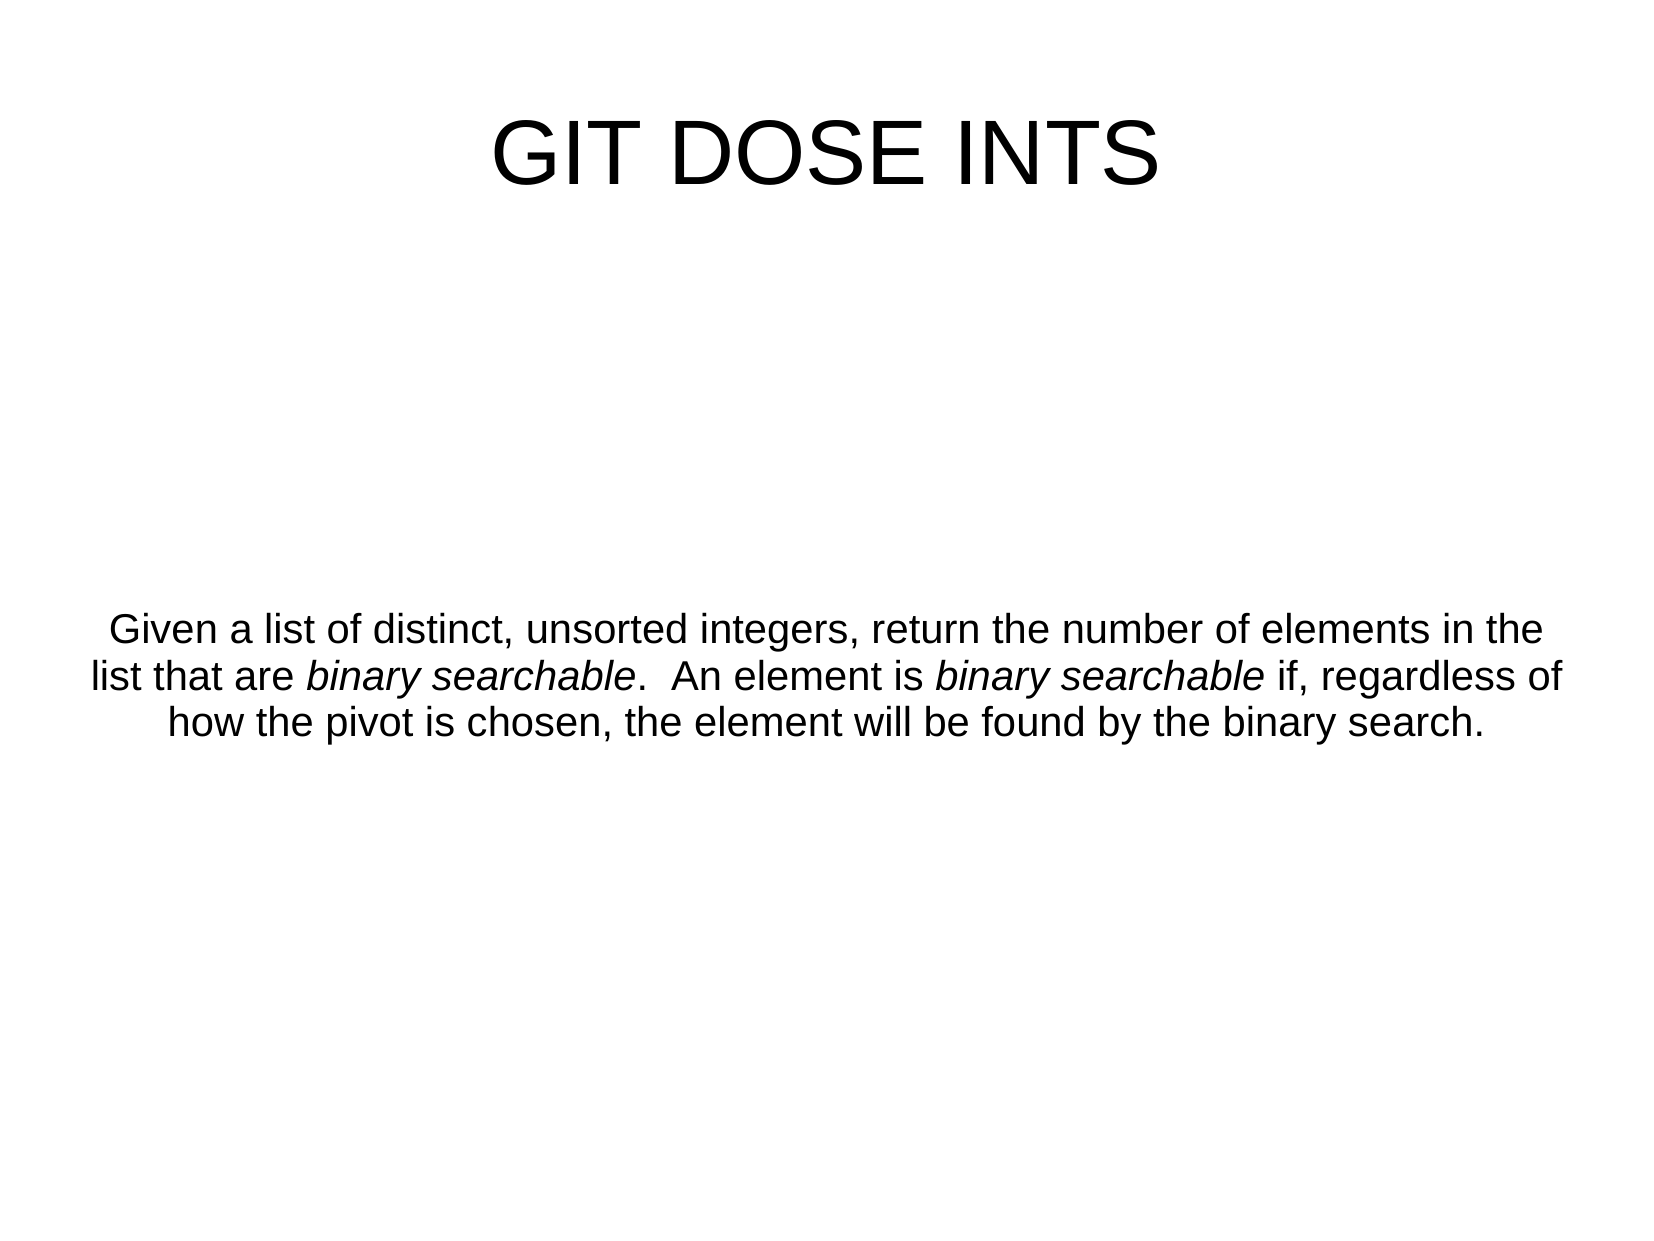

# GIT DOSE INTS
Given a list of distinct, unsorted integers, return the number of elements in the list that are binary searchable. An element is binary searchable if, regardless of how the pivot is chosen, the element will be found by the binary search.